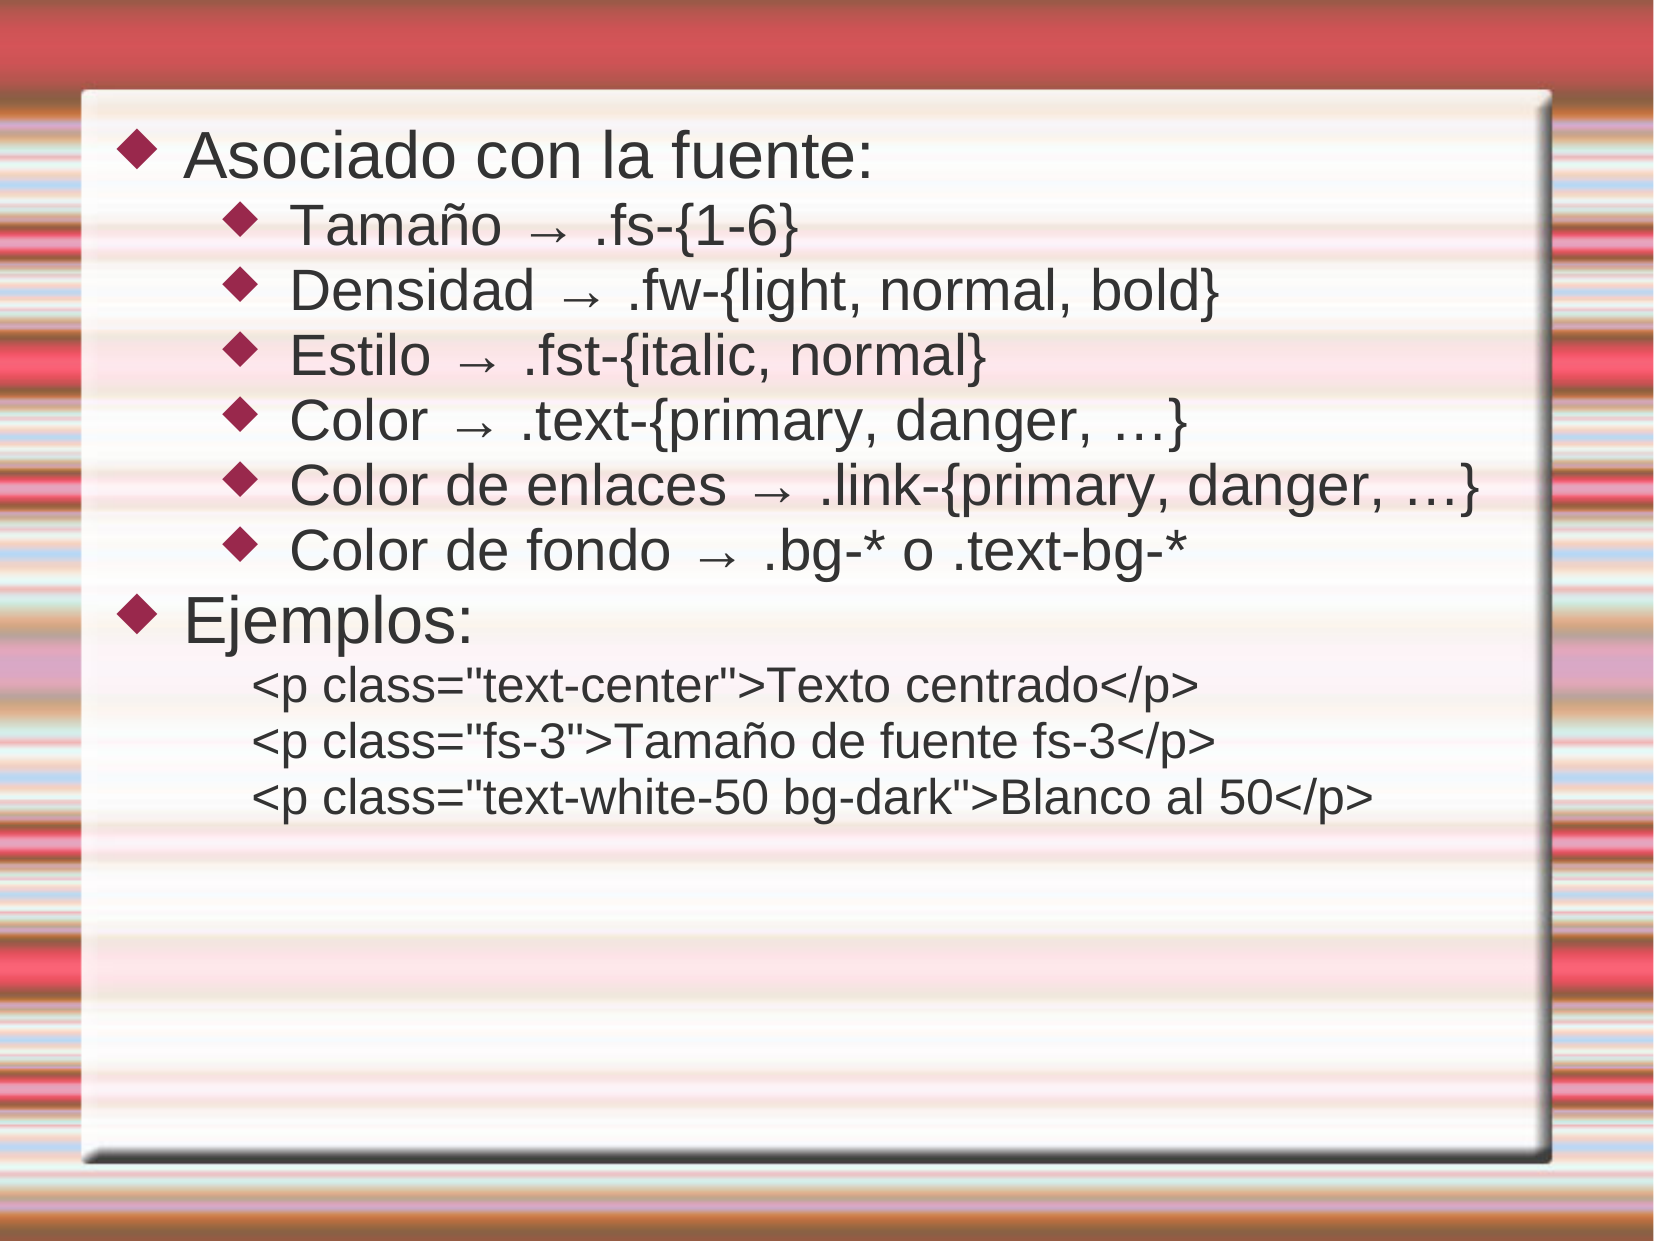

# Asociado con la fuente:
Tamaño → .fs-{1-6}
Densidad → .fw-{light, normal, bold}
Estilo → .fst-{italic, normal}
Color → .text-{primary, danger, …}
Color de enlaces → .link-{primary, danger, …}
Color de fondo → .bg-* o .text-bg-*
Ejemplos:
<p class="text-center">Texto centrado</p>
<p class="fs-3">Tamaño de fuente fs-3</p>
<p class="text-white-50 bg-dark">Blanco al 50</p>